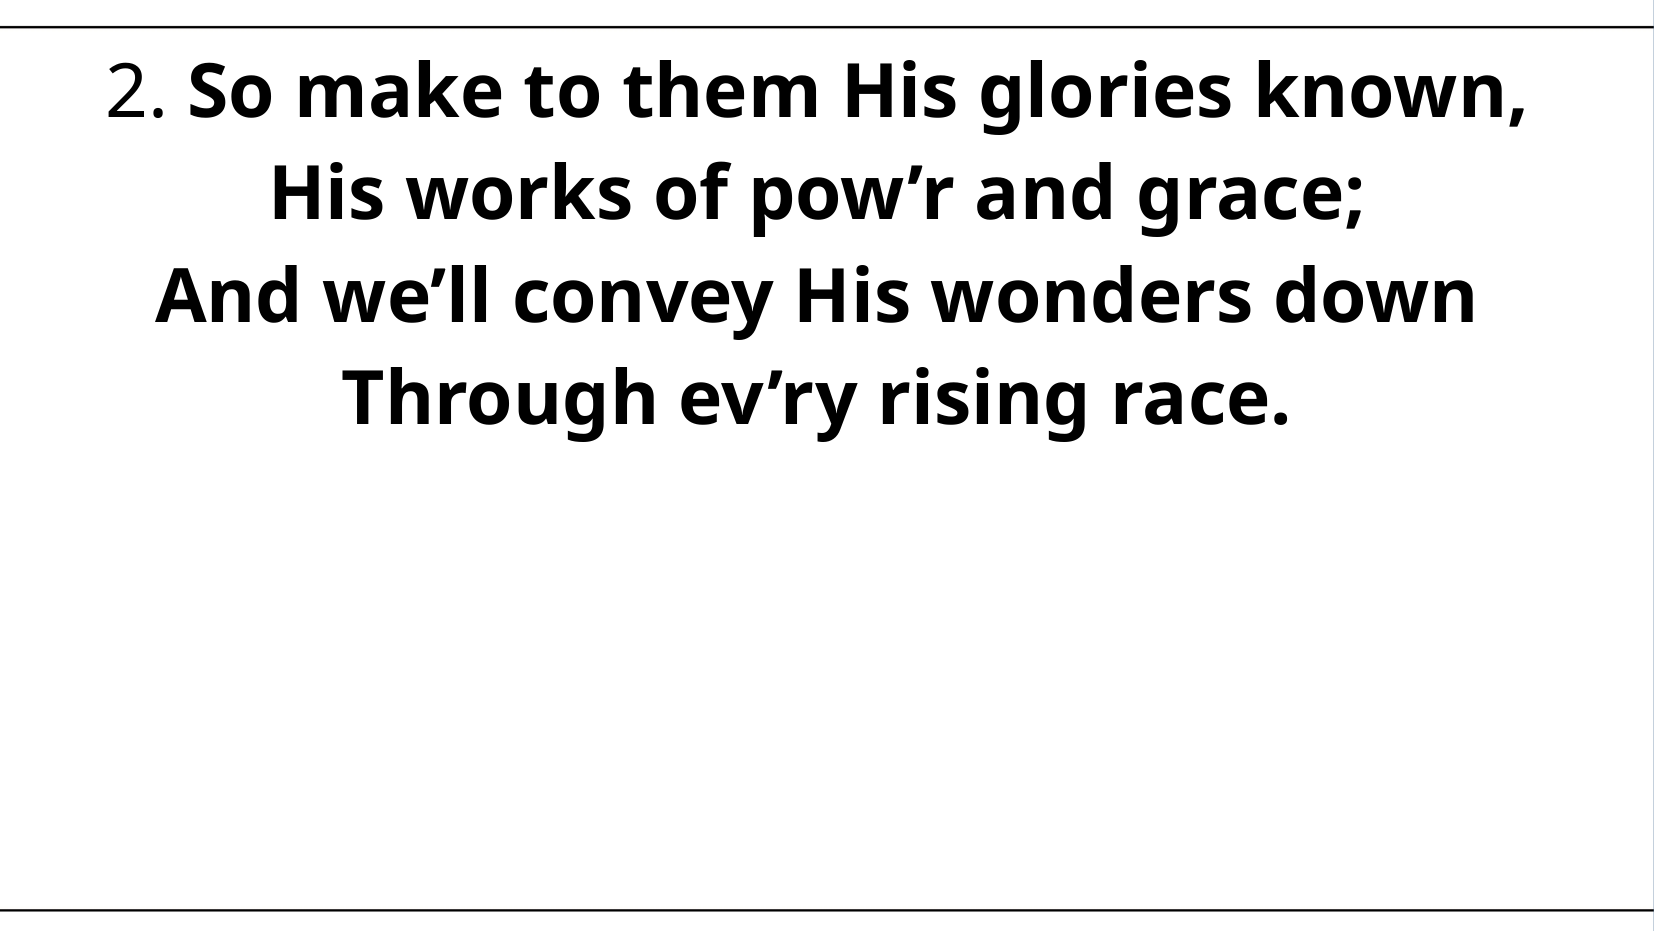

2. So make to them His glories known,
His works of pow’r and grace;
And we’ll convey His wonders down
Through ev’ry rising race.